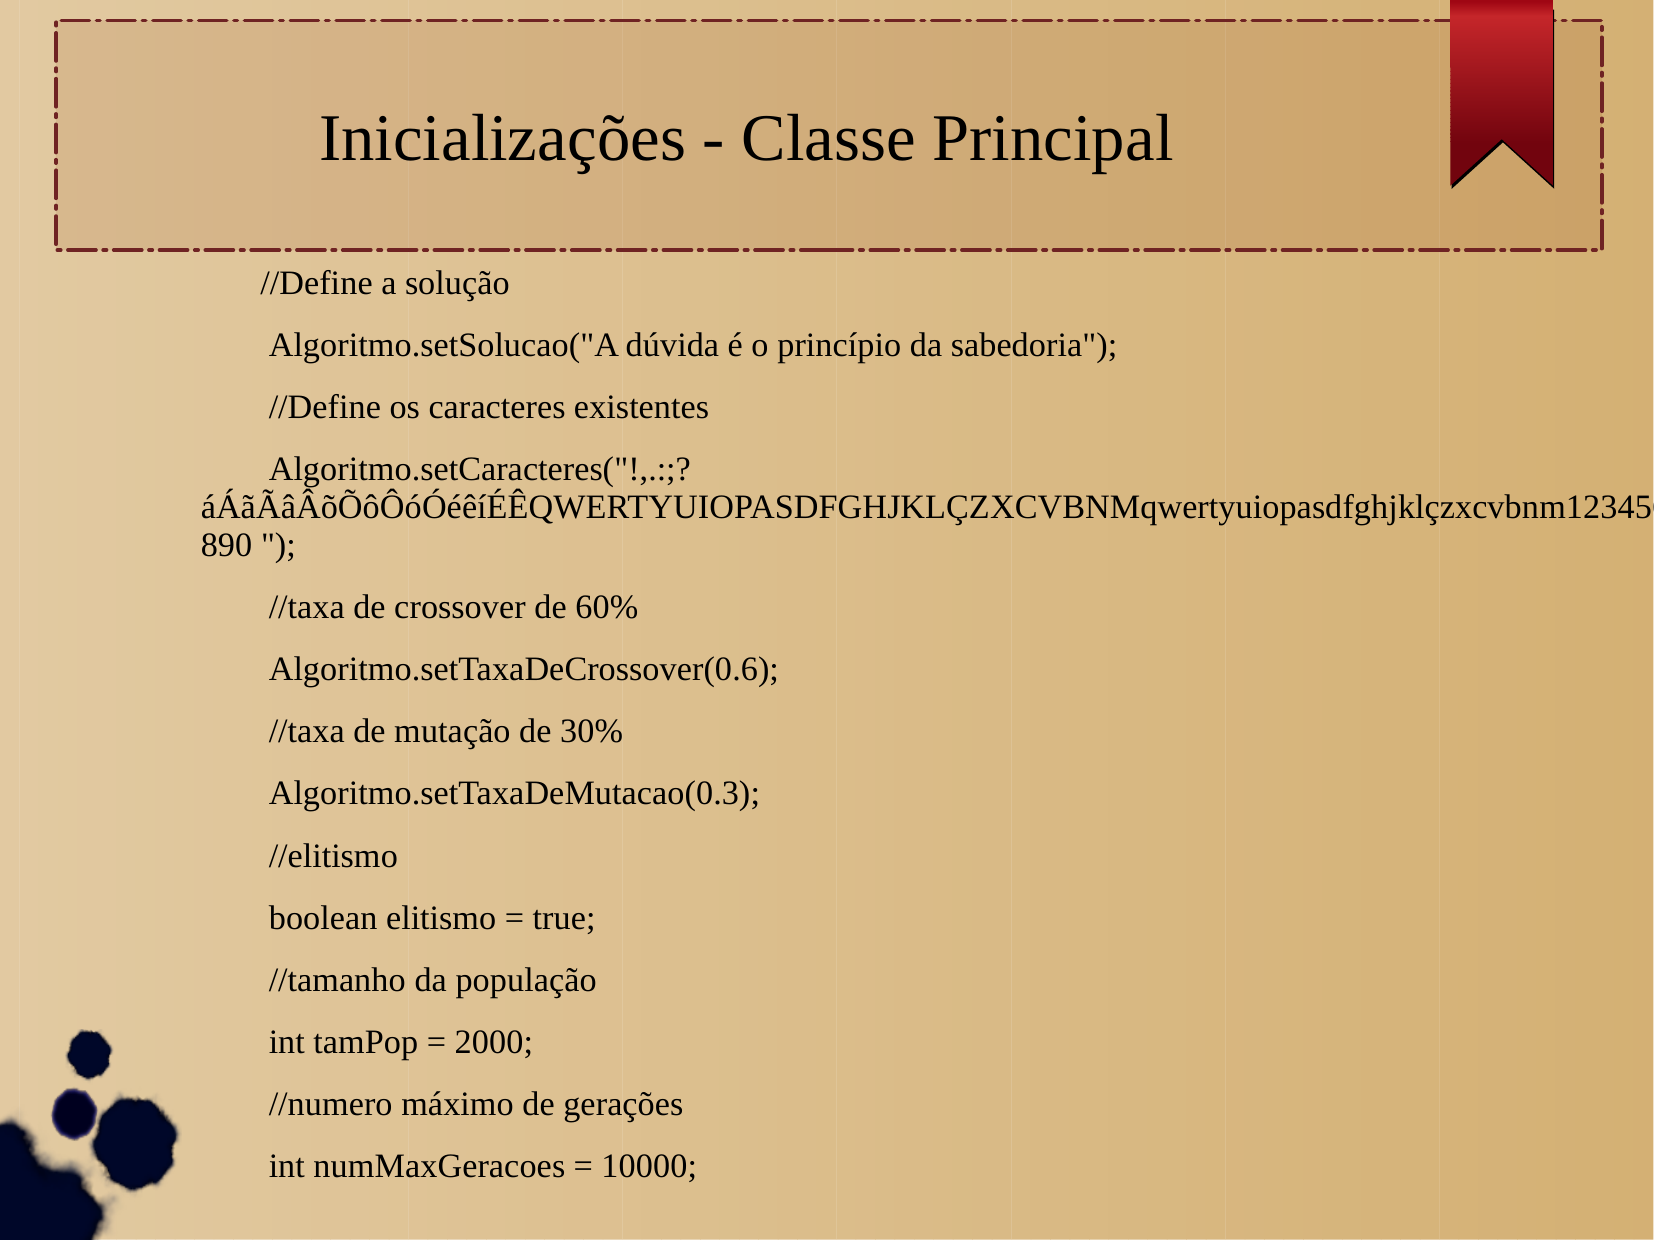

# Inicializações - Classe Principal
 //Define a solução
 Algoritmo.setSolucao("A dúvida é o princípio da sabedoria");
 //Define os caracteres existentes
 Algoritmo.setCaracteres("!,.:;?áÁãÃâÂõÕôÔóÓéêíÉÊQWERTYUIOPASDFGHJKLÇZXCVBNMqwertyuiopasdfghjklçzxcvbnm1234567890 ");
 //taxa de crossover de 60%
 Algoritmo.setTaxaDeCrossover(0.6);
 //taxa de mutação de 30%
 Algoritmo.setTaxaDeMutacao(0.3);
 //elitismo
 boolean elitismo = true;
 //tamanho da população
 int tamPop = 2000;
 //numero máximo de gerações
 int numMaxGeracoes = 10000;